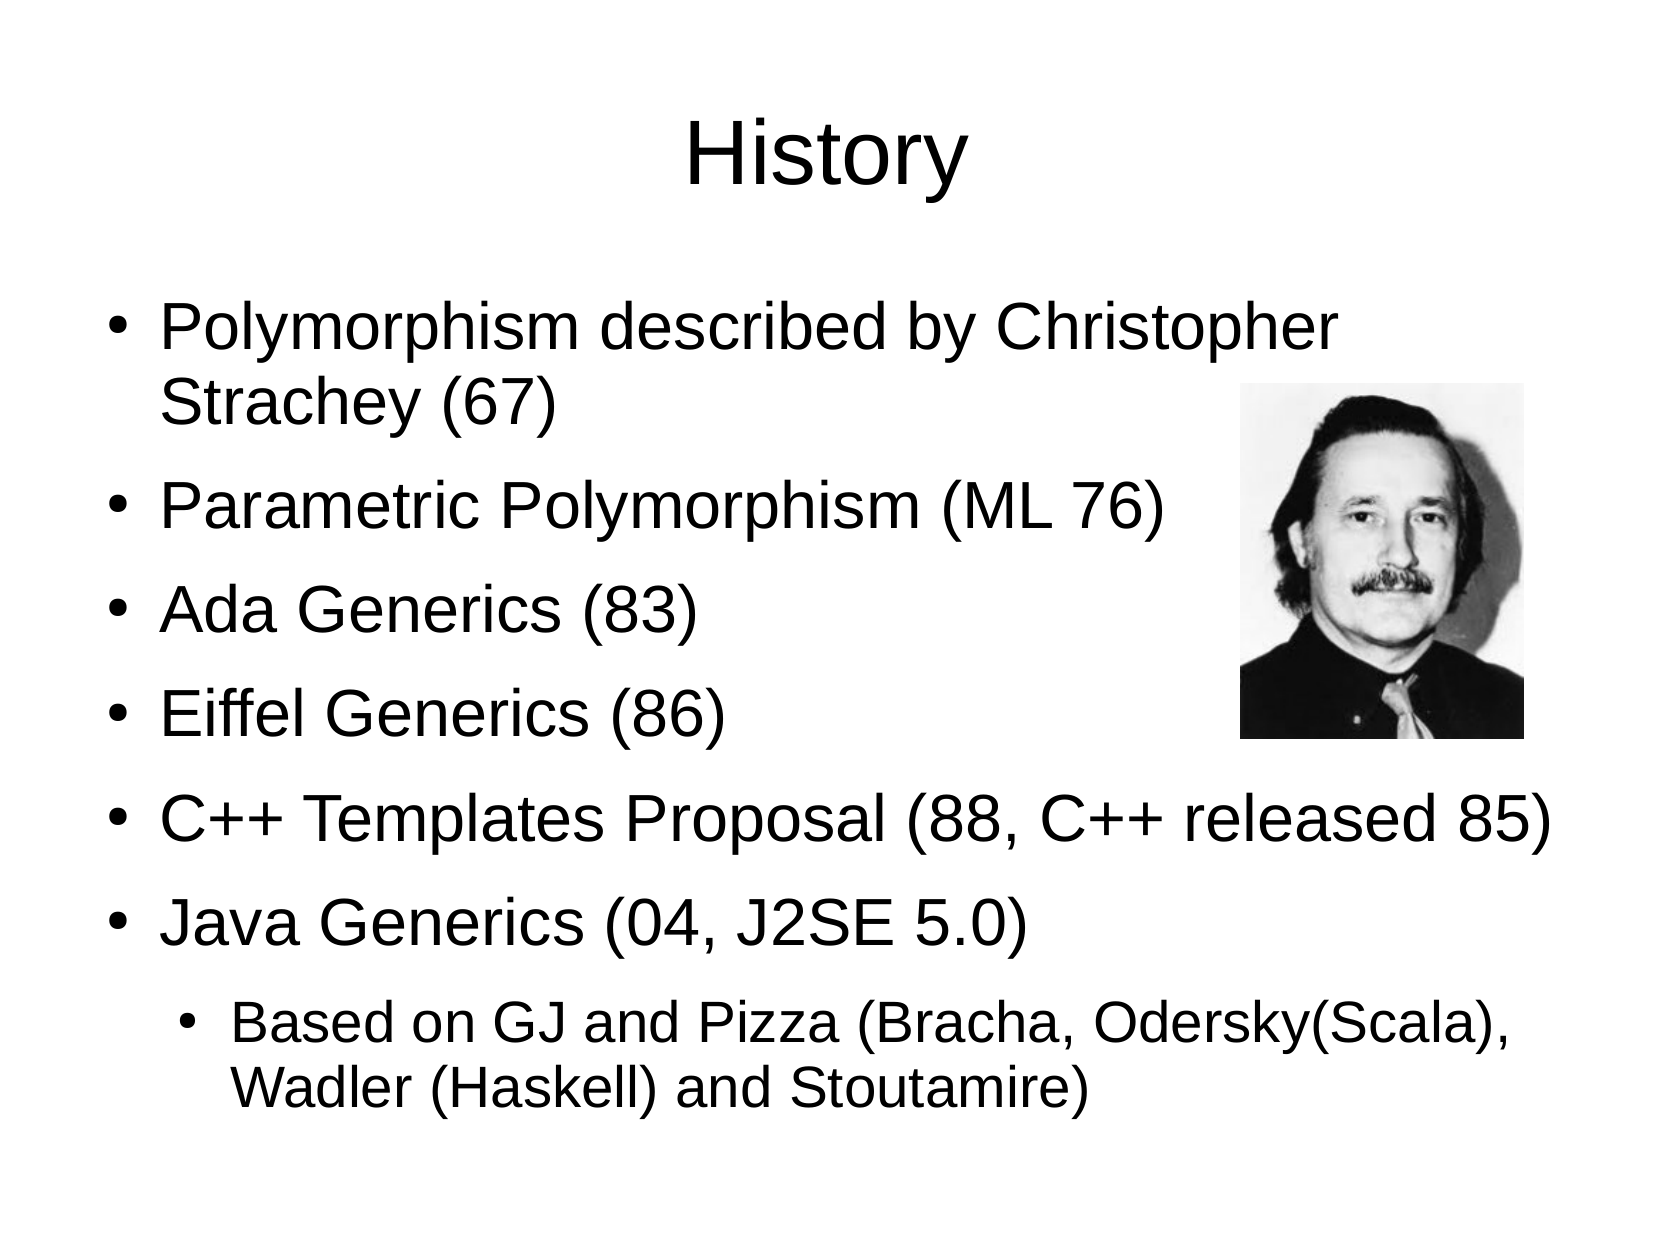

# History
Polymorphism described by Christopher Strachey (67)
Parametric Polymorphism (ML 76)
Ada Generics (83)
Eiffel Generics (86)
C++ Templates Proposal (88, C++ released 85)
Java Generics (04, J2SE 5.0)
Based on GJ and Pizza (Bracha, Odersky(Scala), Wadler (Haskell) and Stoutamire)